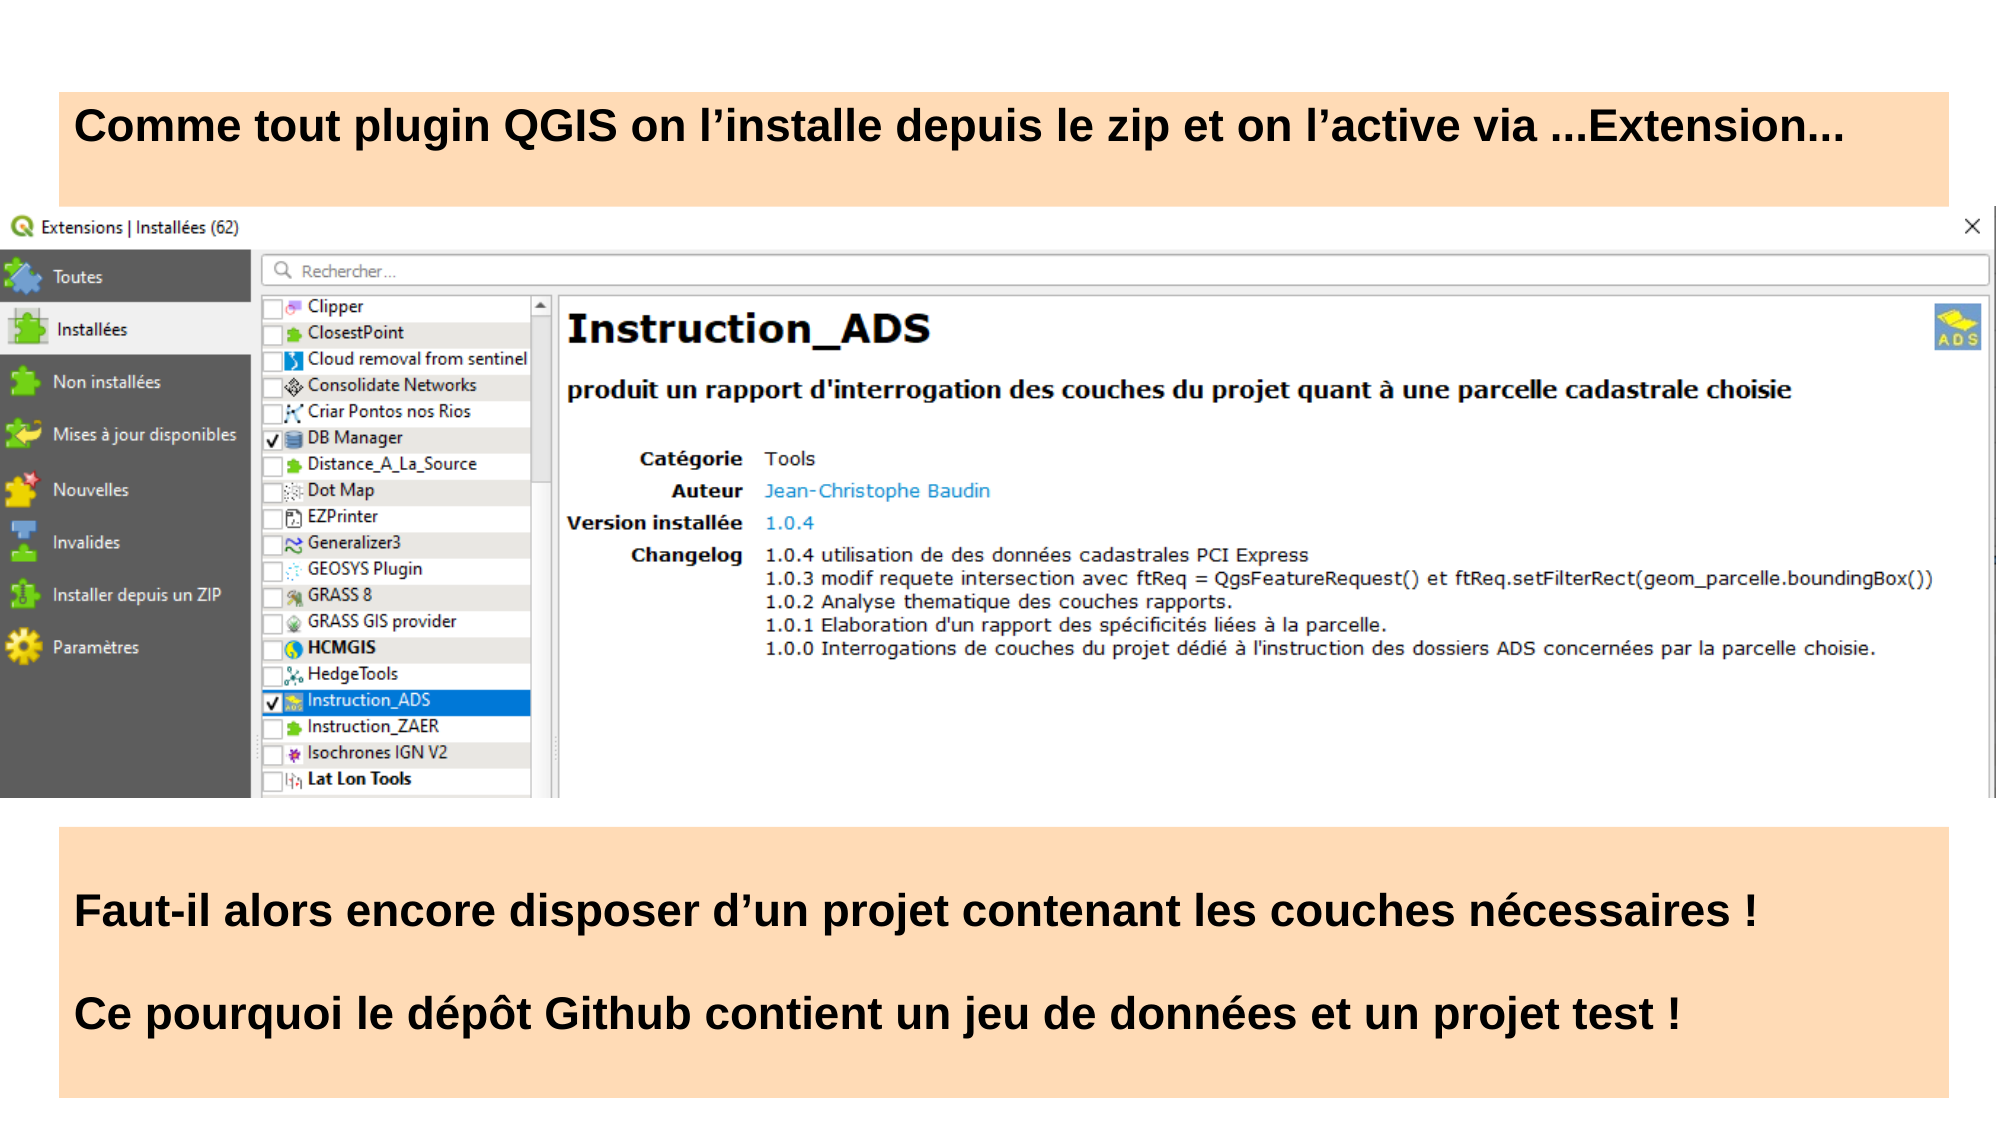

Comme tout plugin QGIS on l’installe depuis le zip et on l’active via ...Extension...
Faut-il alors encore disposer d’un projet contenant les couches nécessaires !
Ce pourquoi le dépôt Github contient un jeu de données et un projet test !